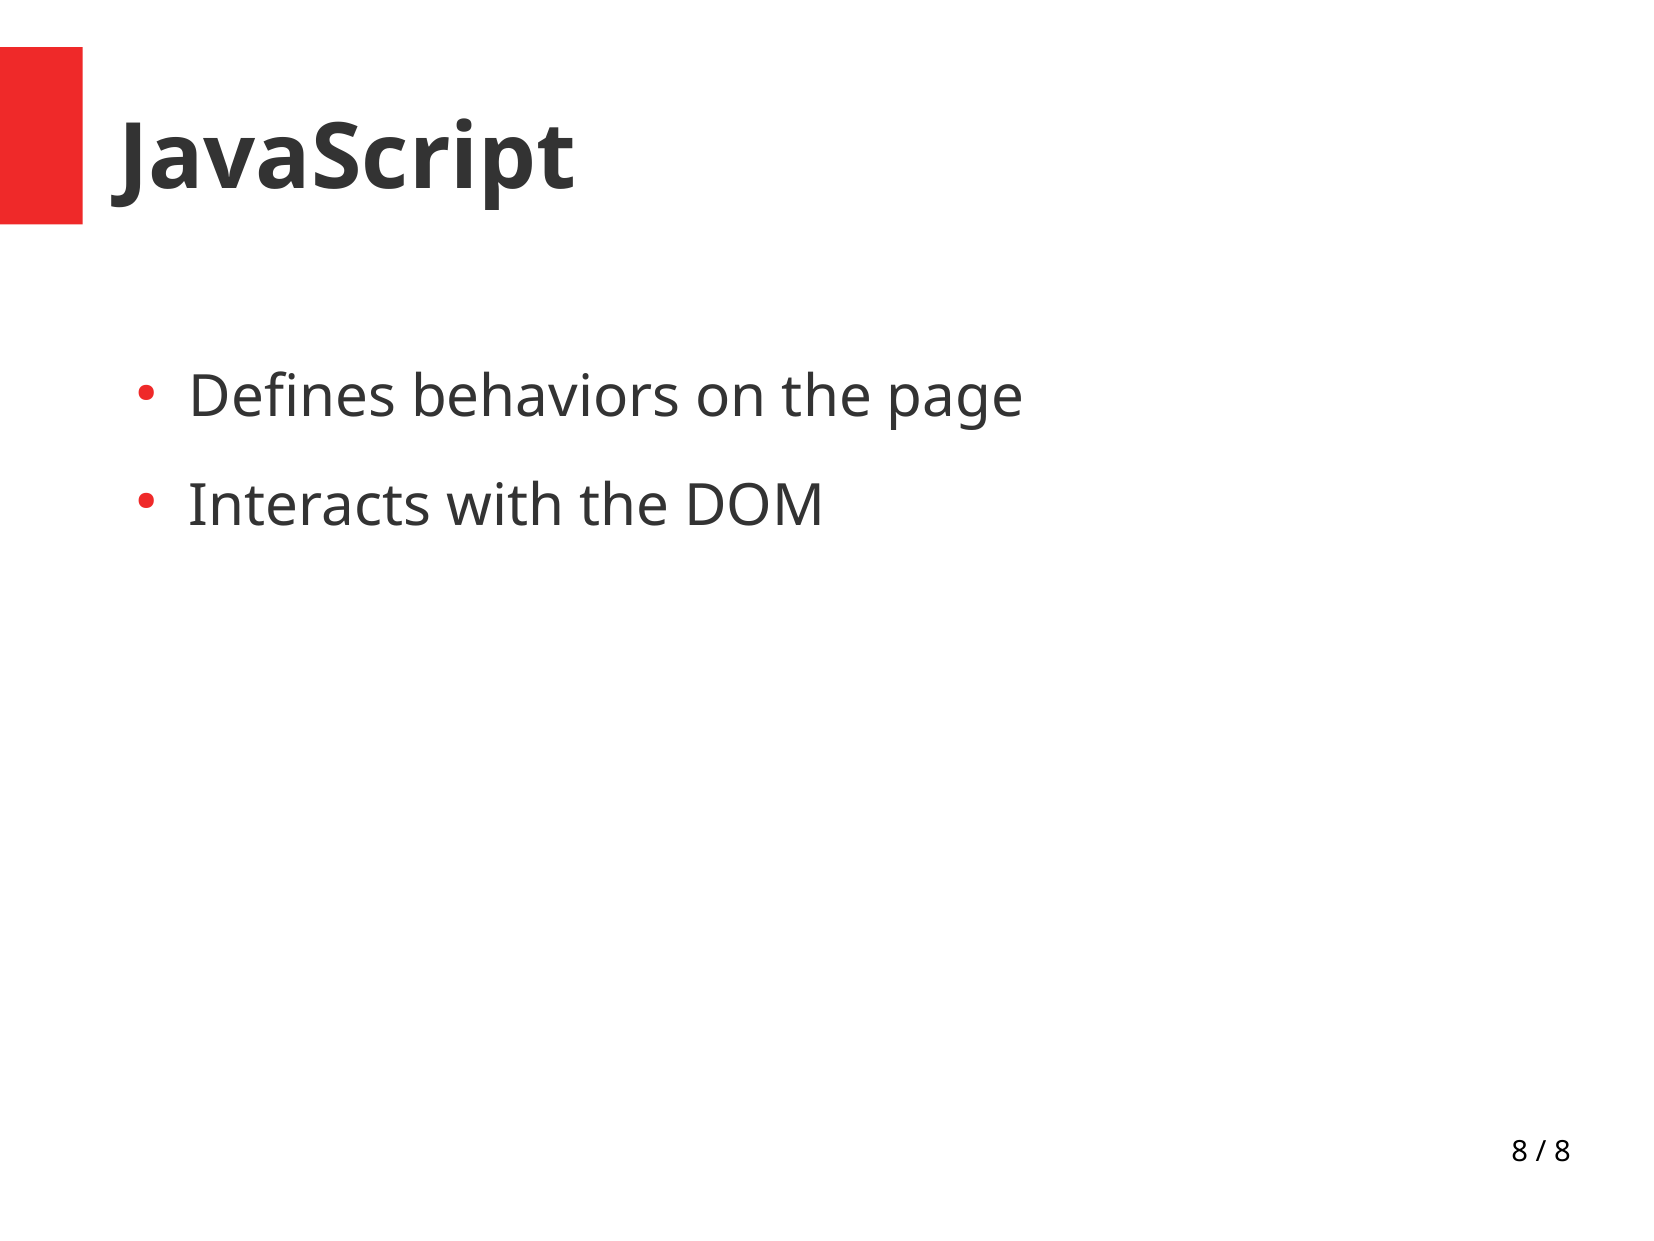

# JavaScript
Defines behaviors on the page
Interacts with the DOM
8